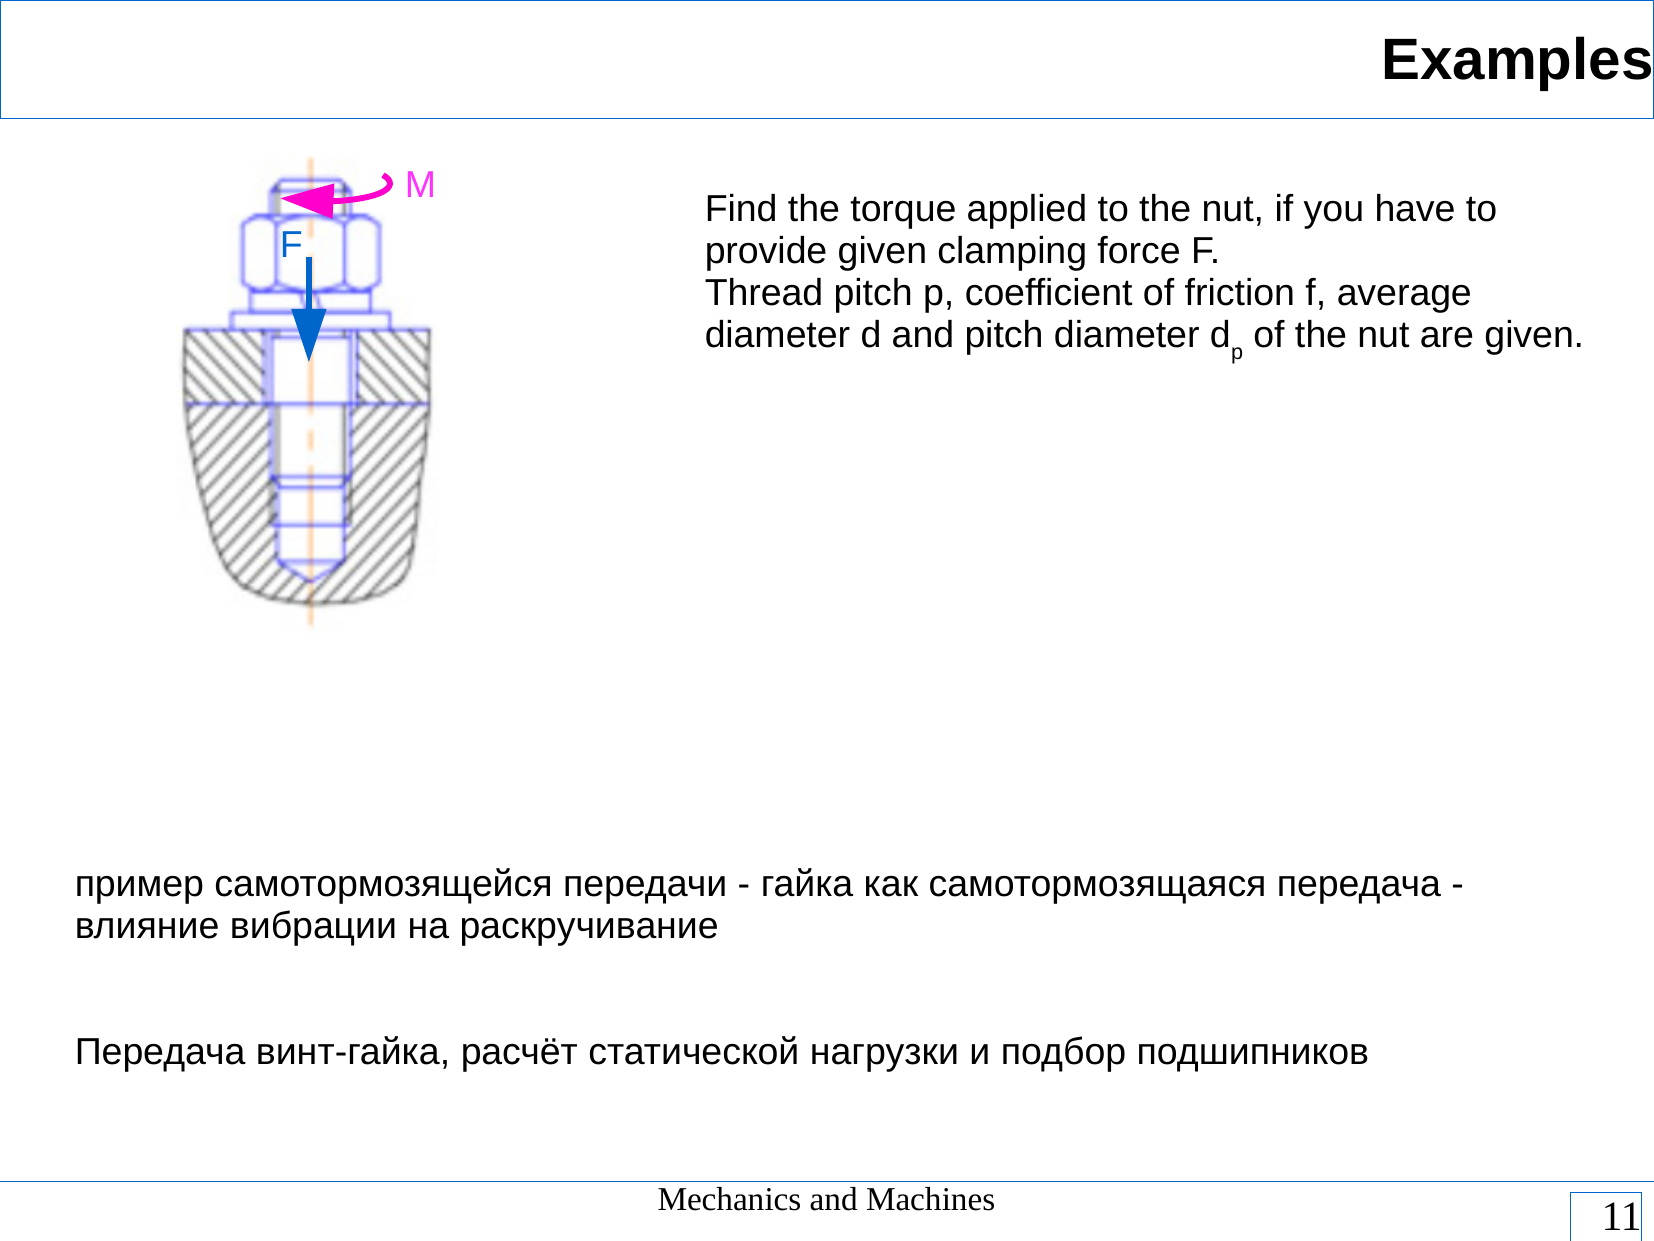

# Examples
M
Find the torque applied to the nut, if you have to provide given clamping force F.
Thread pitch p, coefficient of friction f, average diameter d and pitch diameter dp of the nut are given.
F
пример самотормозящейся передачи - гайка как самотормозящаяся передача - влияние вибрации на раскручивание
Передача винт-гайка, расчёт статической нагрузки и подбор подшипников
Mechanics and Machines
11